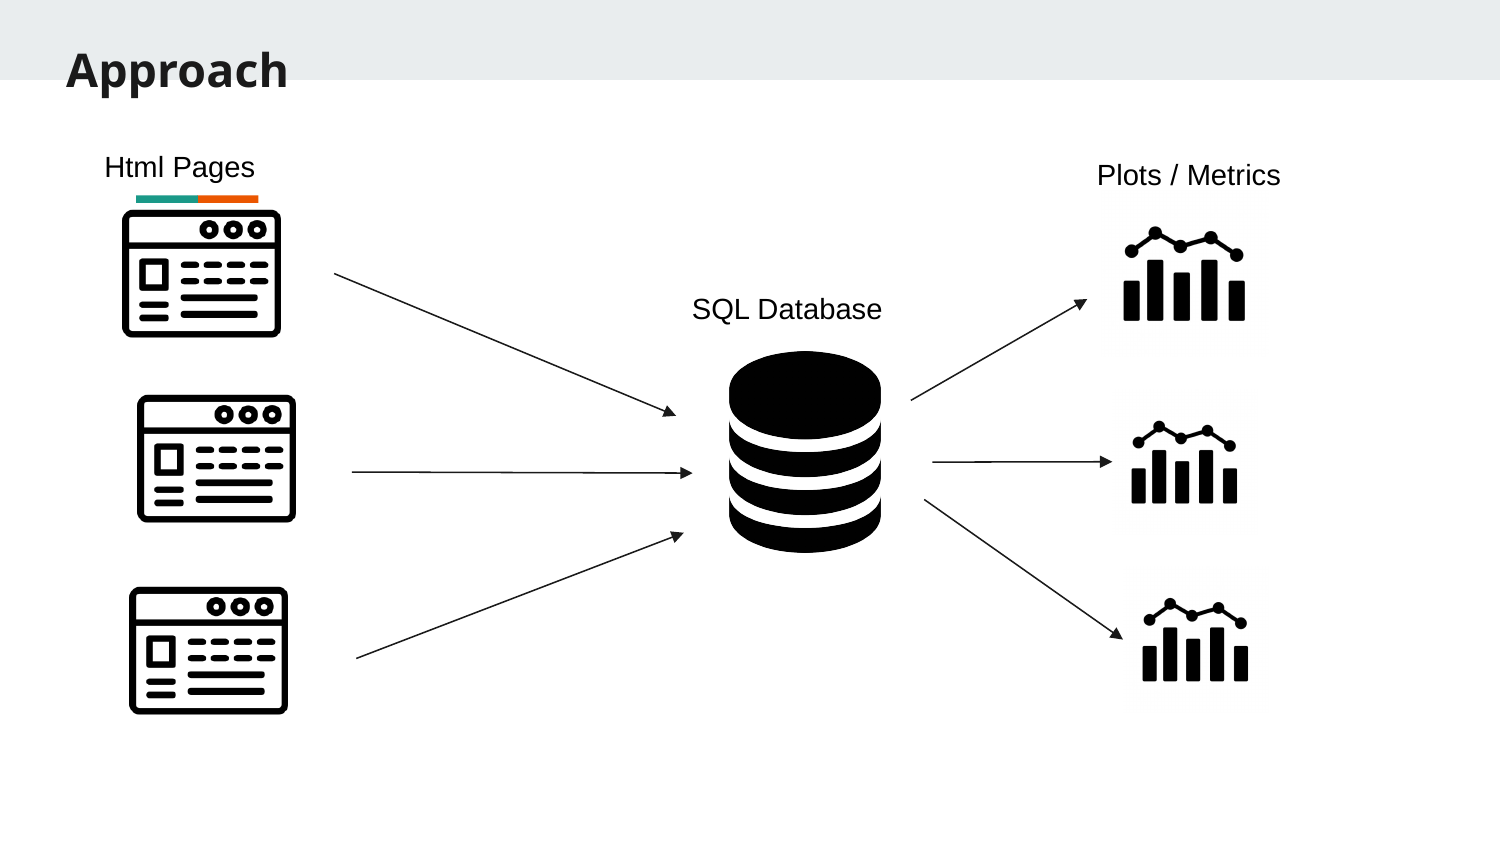

# Approach
Html Pages
Plots / Metrics
SQL Database